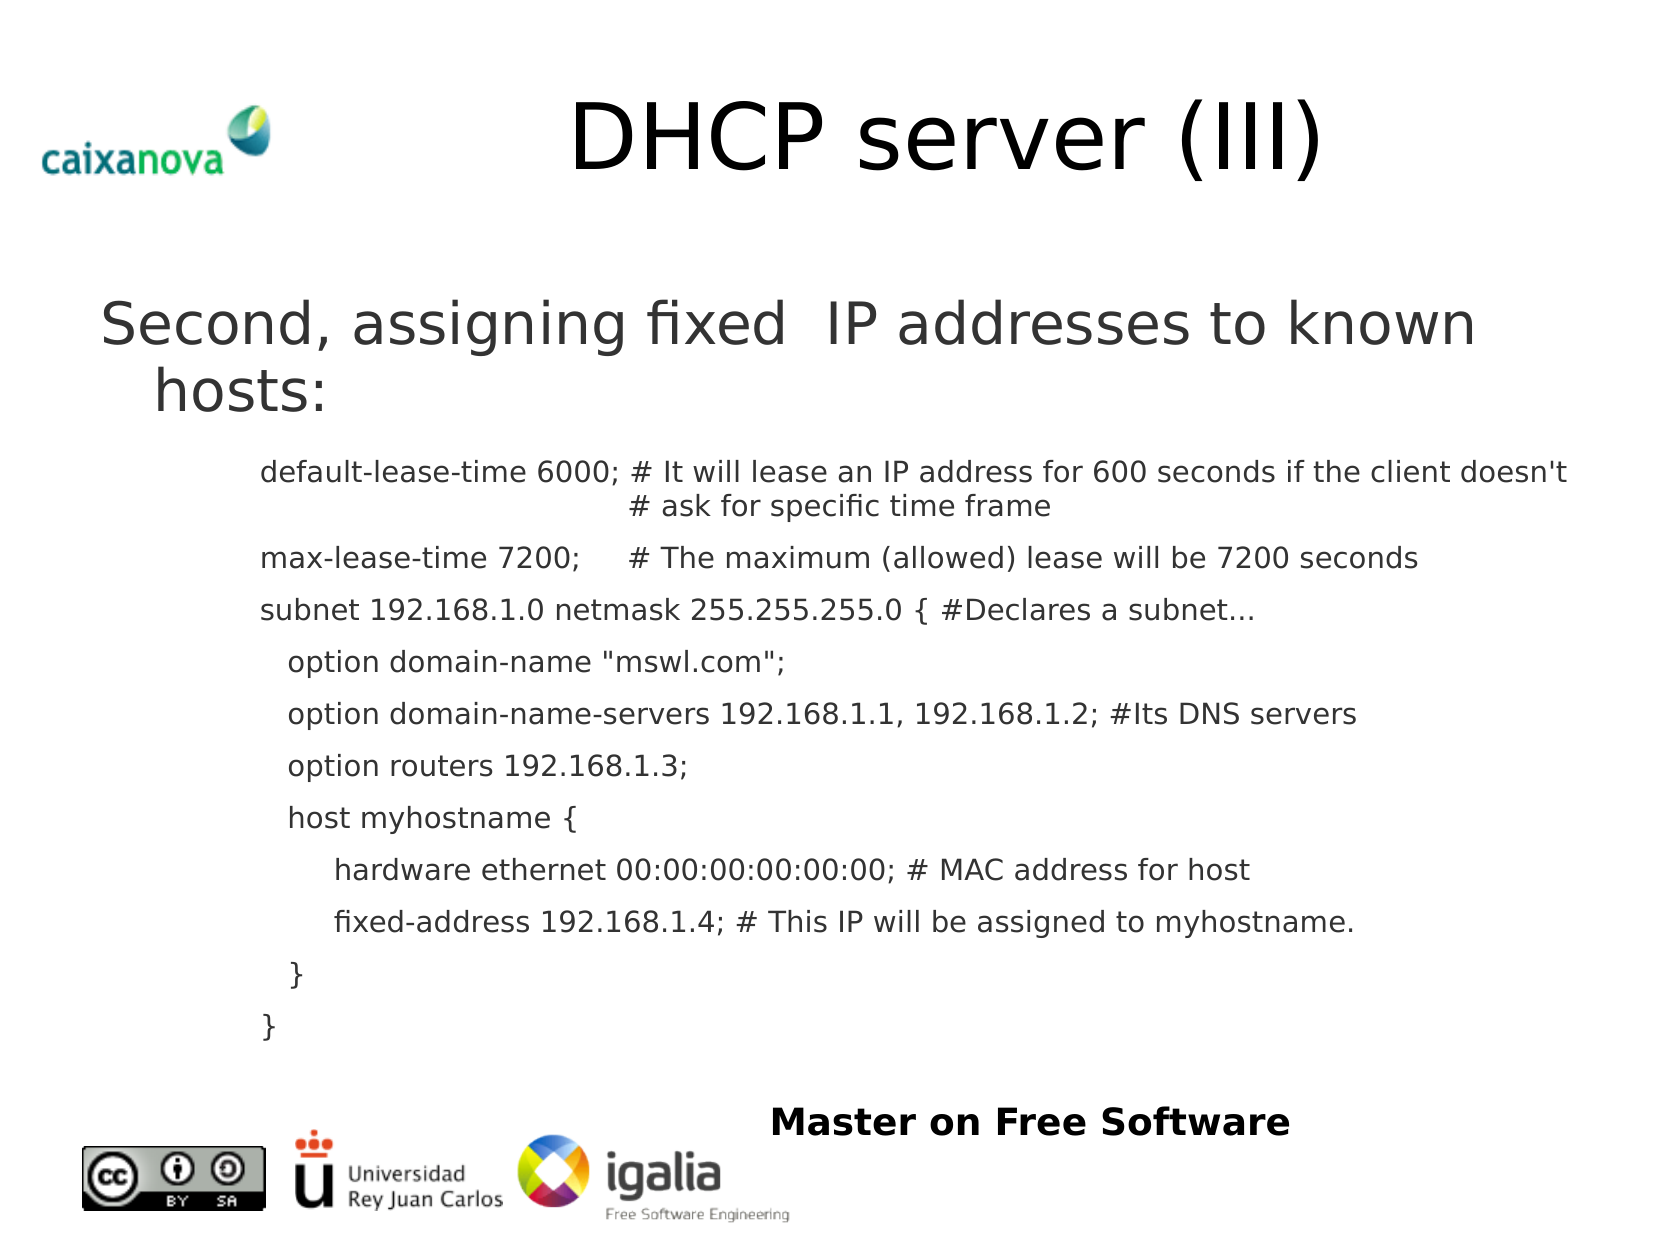

# DHCP server (III)
Second, assigning fixed IP addresses to known hosts:
default-lease-time 6000; # It will lease an IP address for 600 seconds if the client doesn't # ask for specific time frame
max-lease-time 7200; # The maximum (allowed) lease will be 7200 seconds
subnet 192.168.1.0 netmask 255.255.255.0 { #Declares a subnet...
 option domain-name "mswl.com";
 option domain-name-servers 192.168.1.1, 192.168.1.2; #Its DNS servers
 option routers 192.168.1.3;
 host myhostname {
 hardware ethernet 00:00:00:00:00:00; # MAC address for host
 fixed-address 192.168.1.4; # This IP will be assigned to myhostname.
 }
}